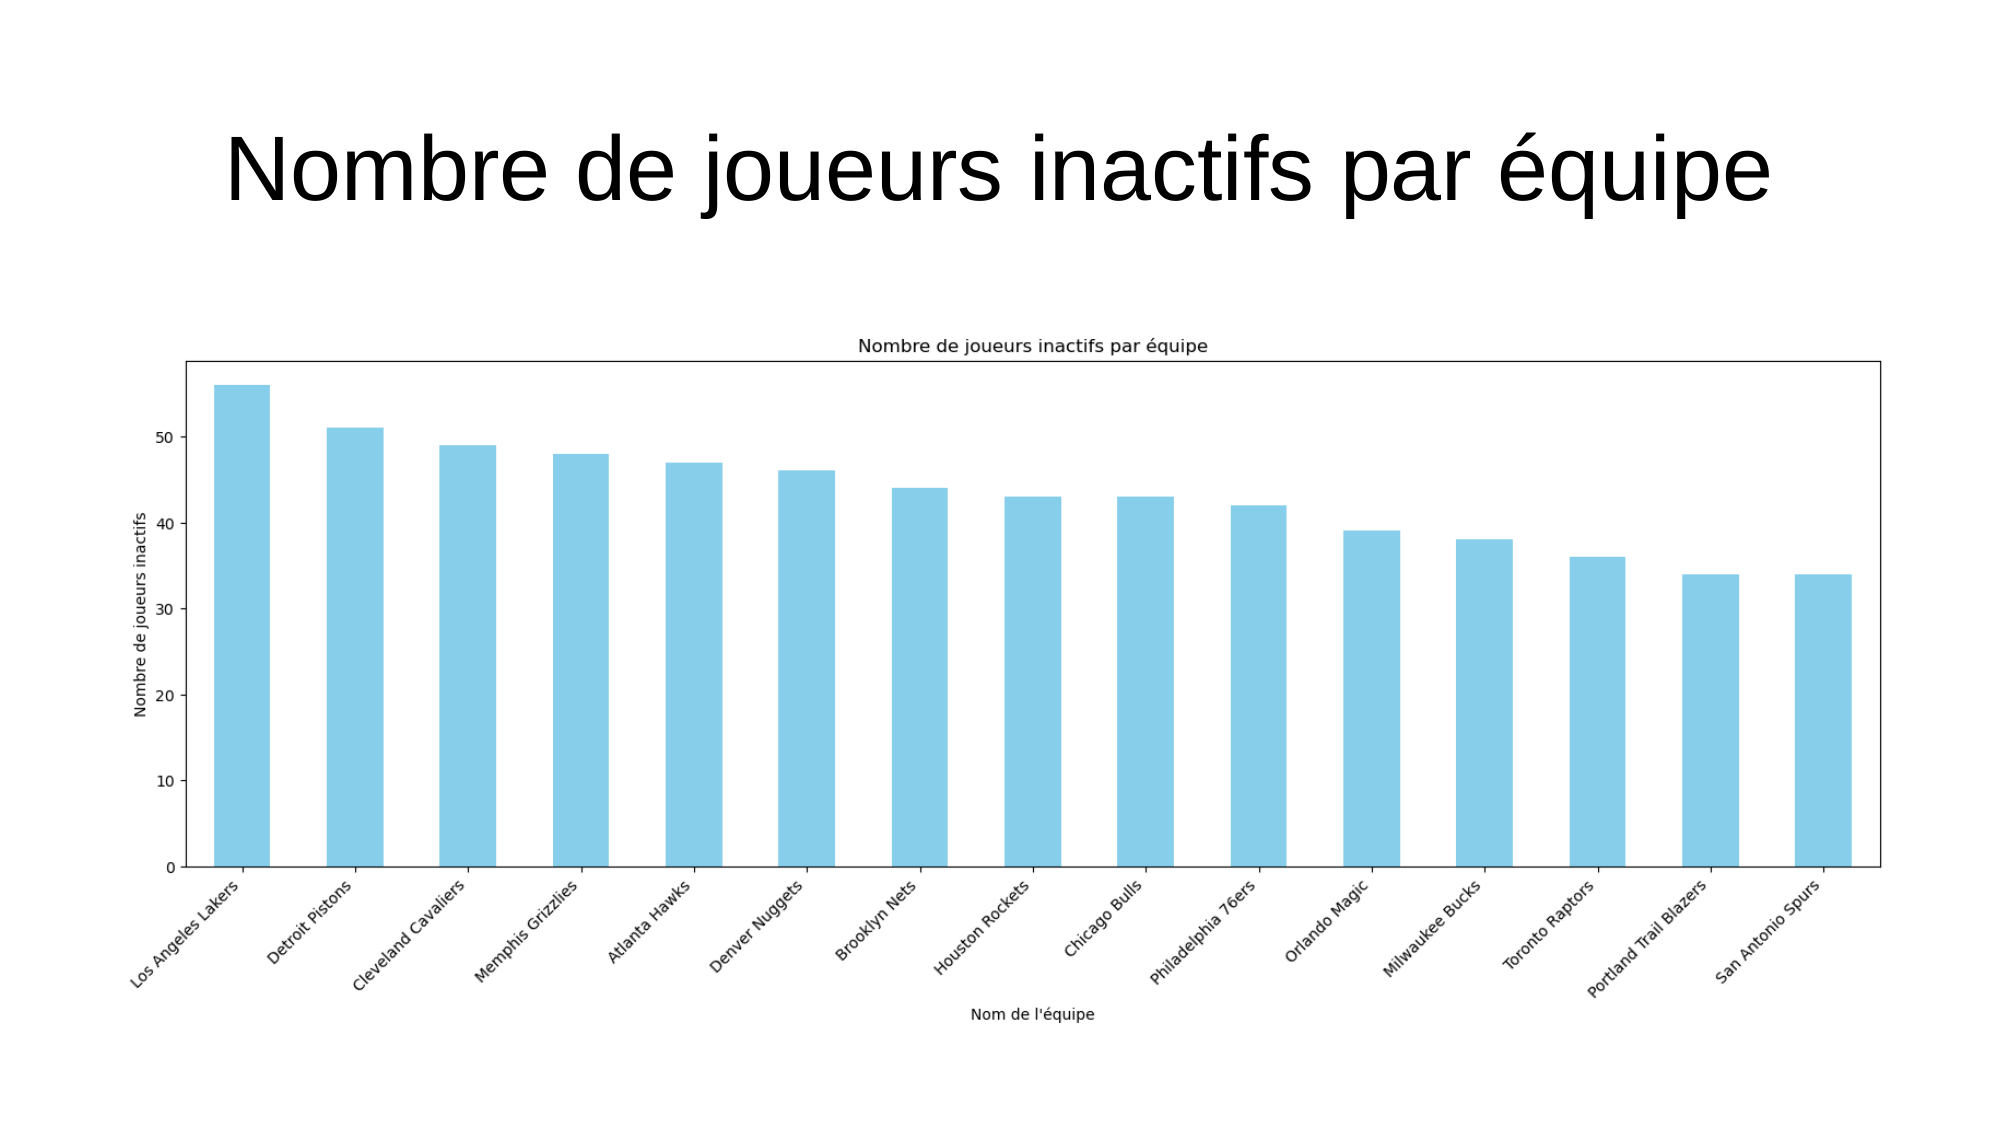

# Nombre de joueurs inactifs par équipe